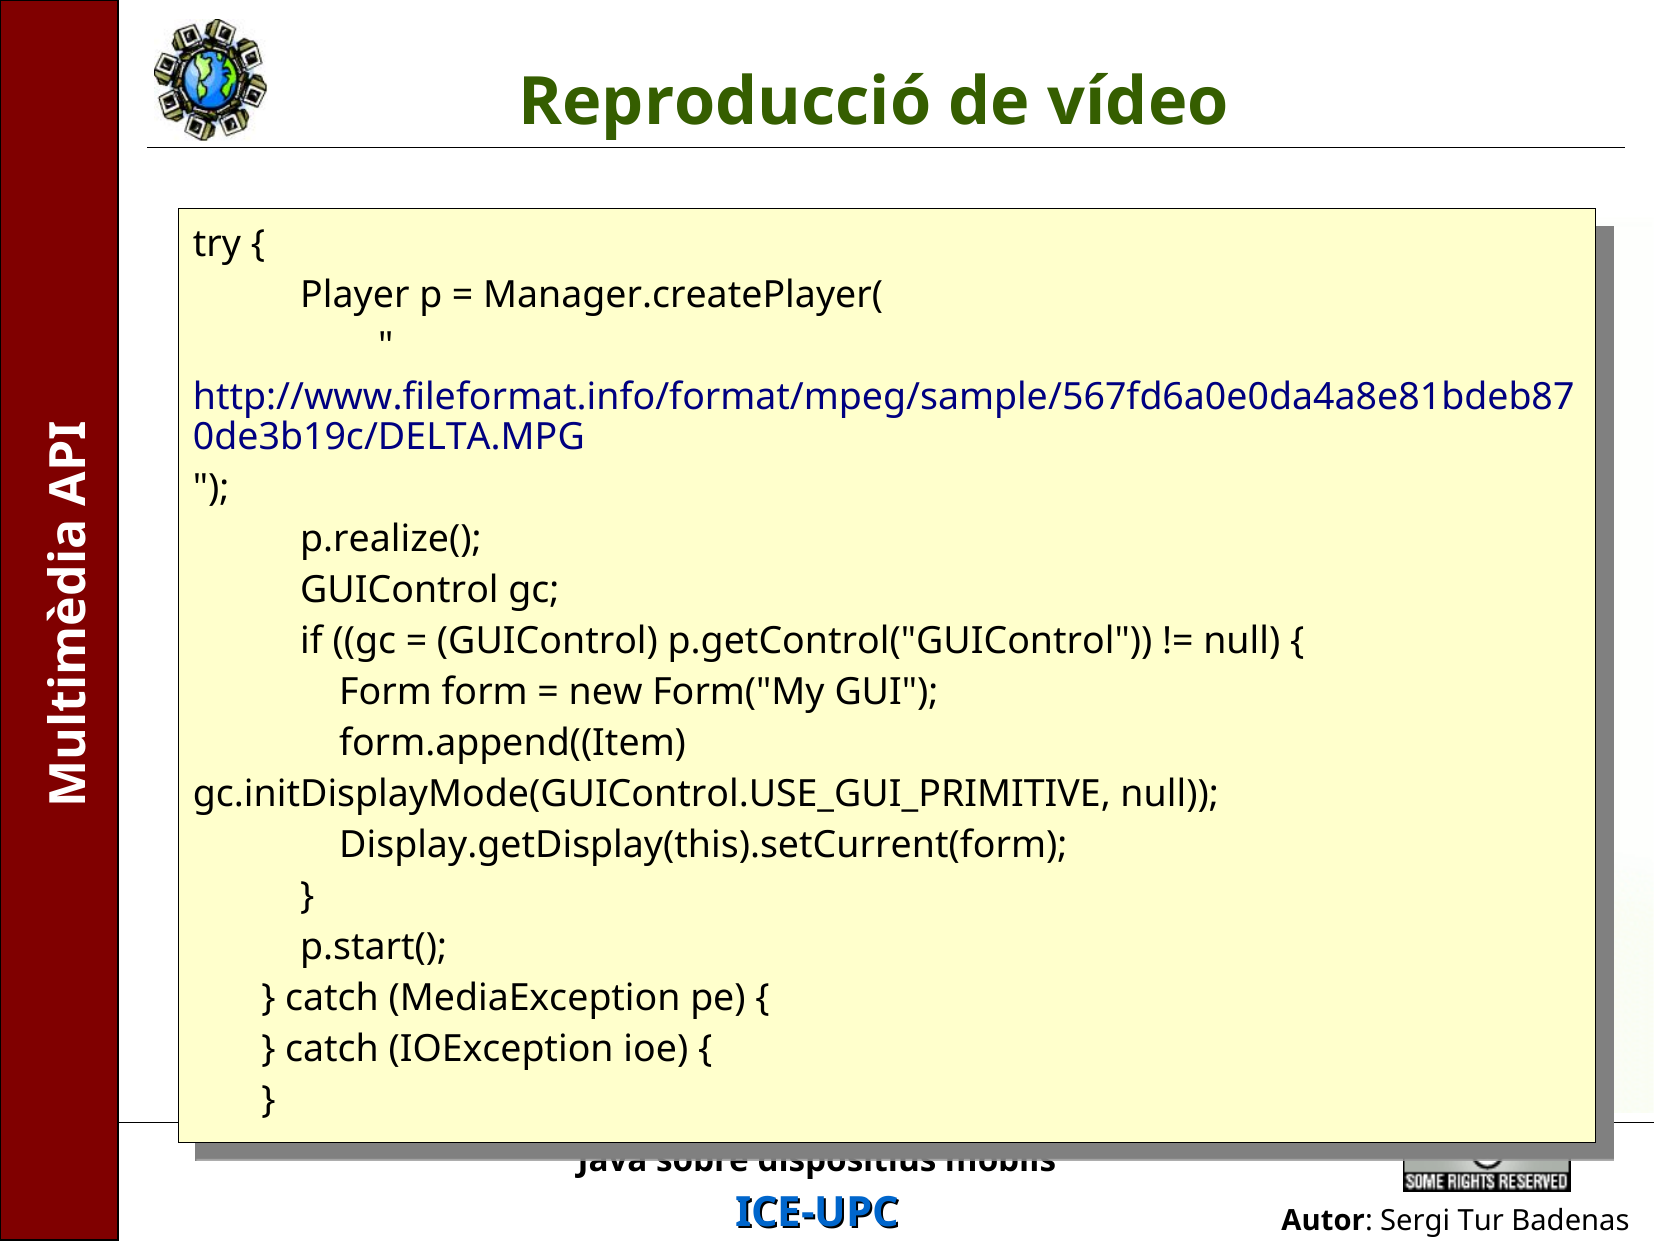

# Reproducció de vídeo
try {
 Player p = Manager.createPlayer(
 "http://www.fileformat.info/format/mpeg/sample/567fd6a0e0da4a8e81bdeb870de3b19c/DELTA.MPG");
 p.realize();
 GUIControl gc;
 if ((gc = (GUIControl) p.getControl("GUIControl")) != null) {
 Form form = new Form("My GUI");
 form.append((Item) gc.initDisplayMode(GUIControl.USE_GUI_PRIMITIVE, null));
 Display.getDisplay(this).setCurrent(form);
 }
 p.start();
 } catch (MediaException pe) {
 } catch (IOException ioe) {
 }